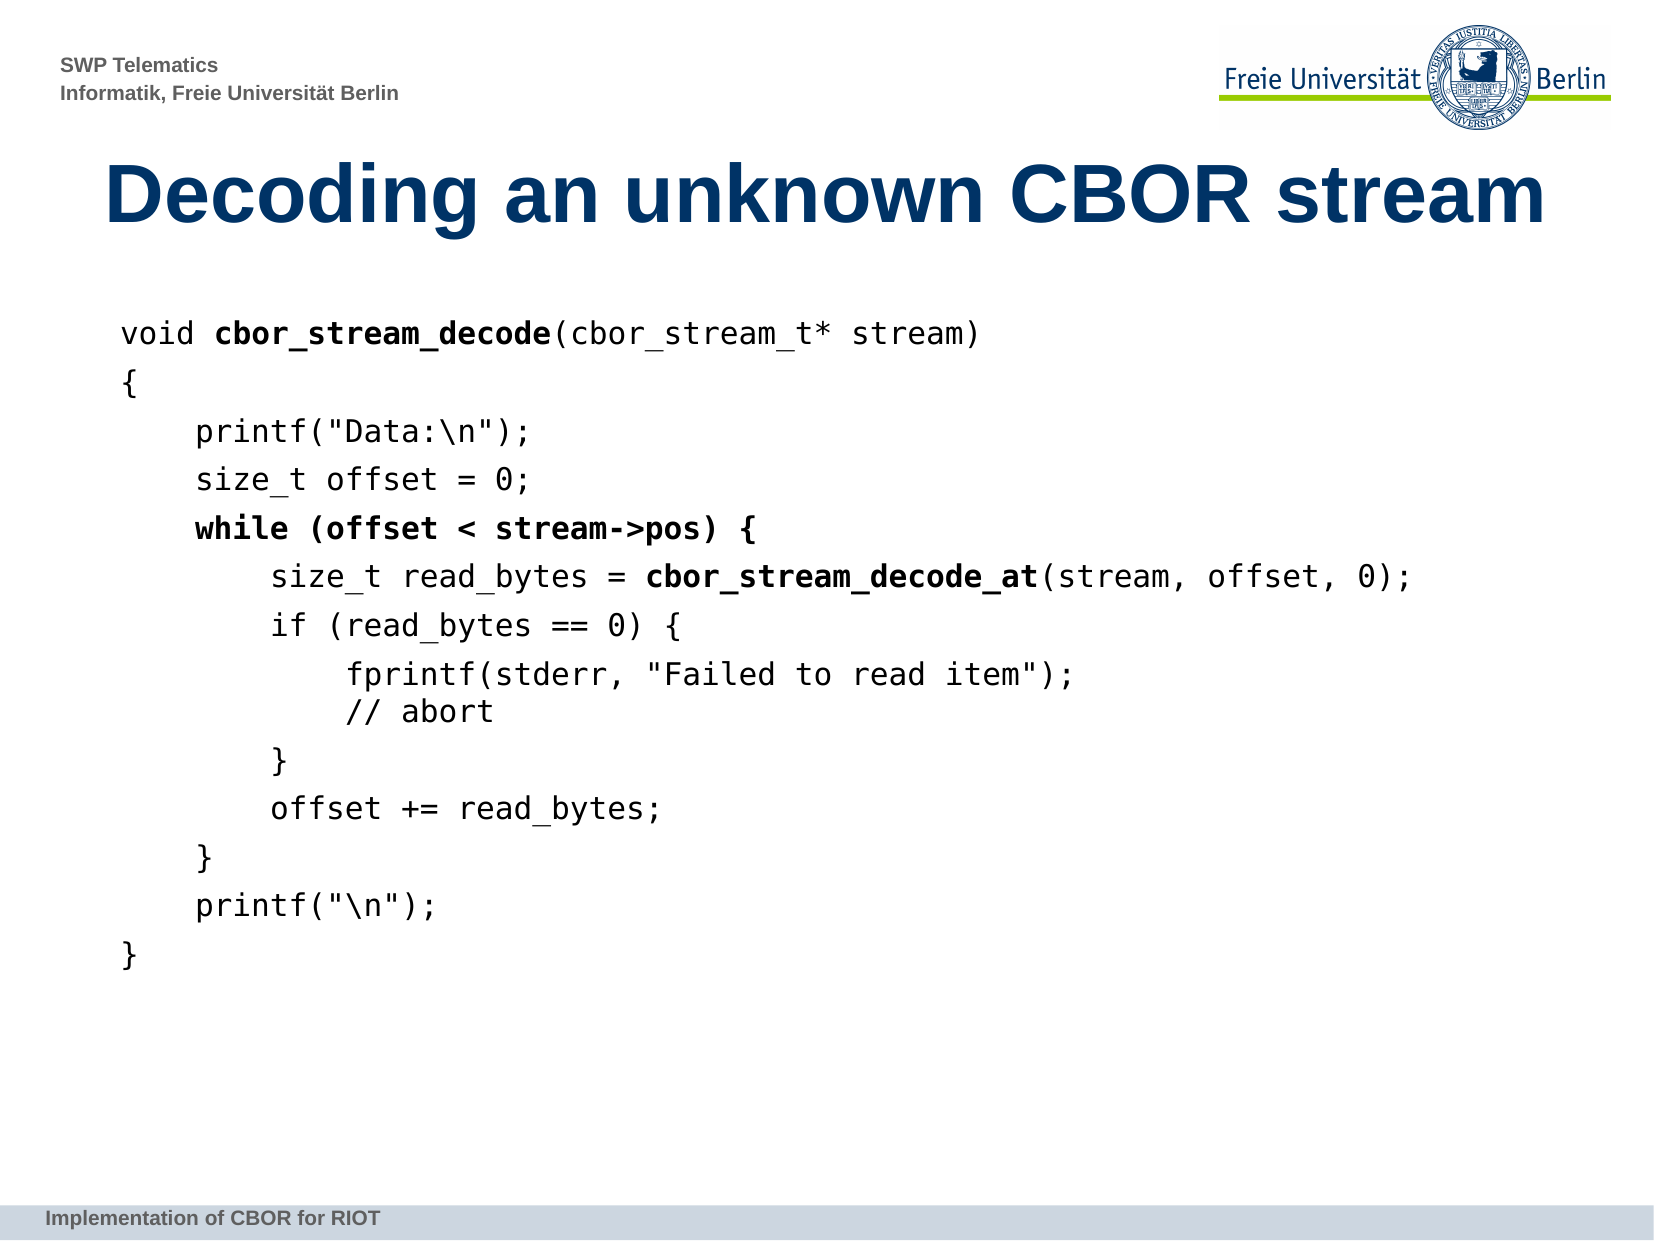

# Decoding an unknown CBOR stream
void cbor_stream_decode(cbor_stream_t* stream)
{
 printf("Data:\n");
 size_t offset = 0;
 while (offset < stream->pos) {
 size_t read_bytes = cbor_stream_decode_at(stream, offset, 0);
 if (read_bytes == 0) {
 fprintf(stderr, "Failed to read item");
			// abort
 }
 offset += read_bytes;
 }
 printf("\n");
}